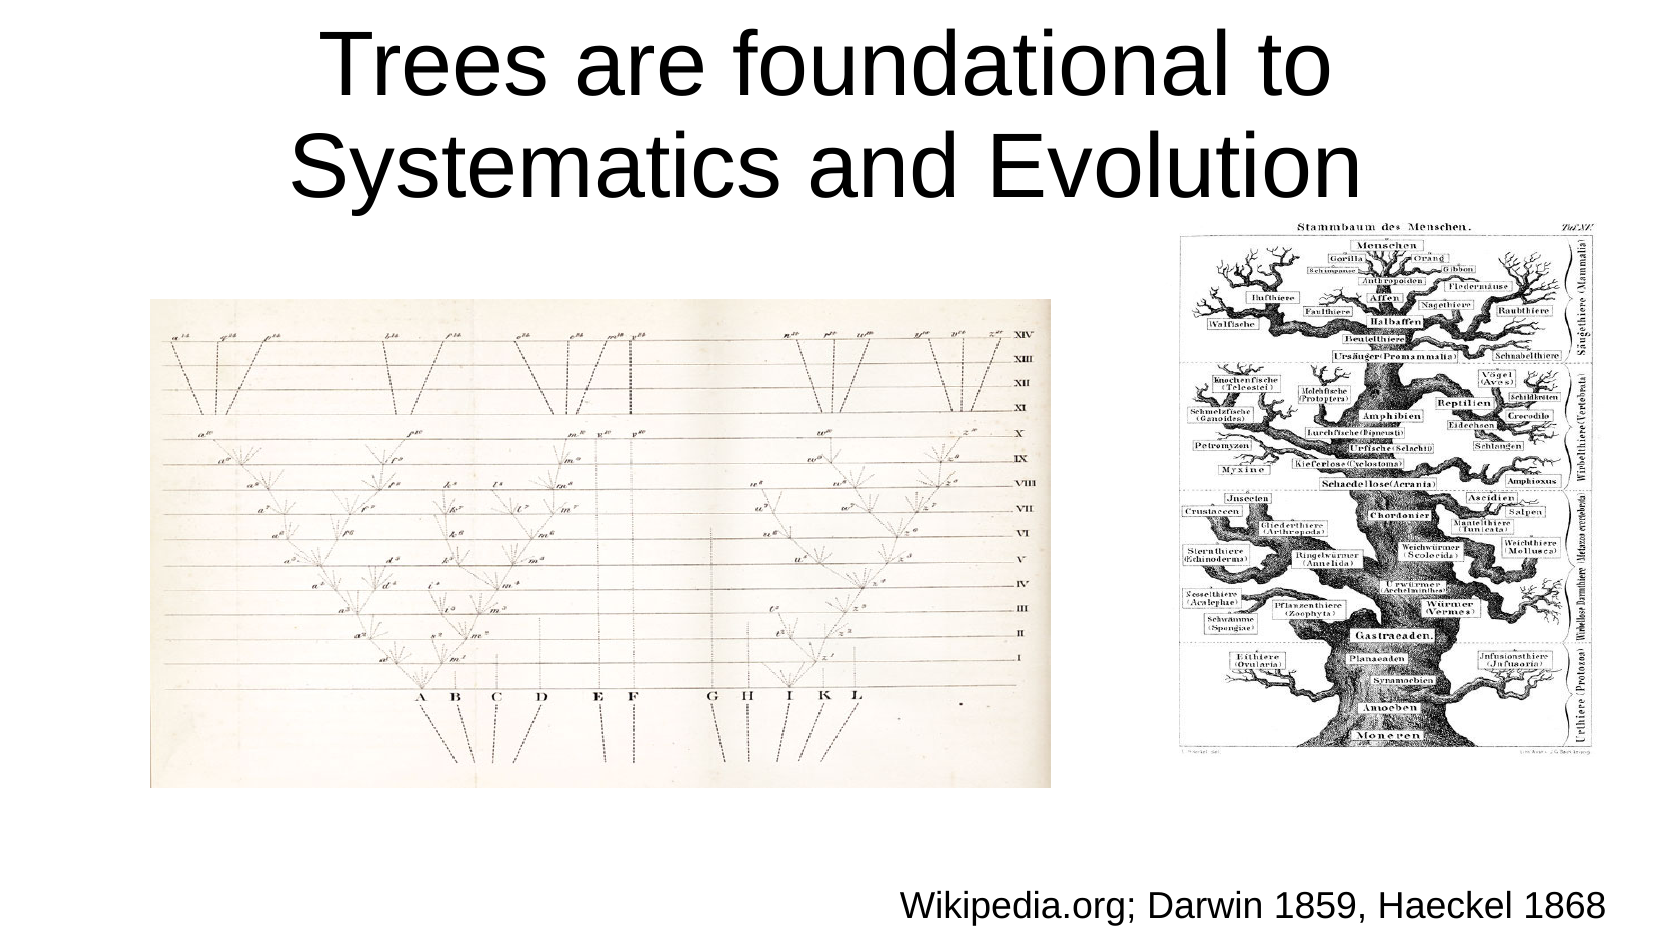

# Trees are foundational to Systematics and Evolution
Wikipedia.org; Darwin 1859, Haeckel 1868